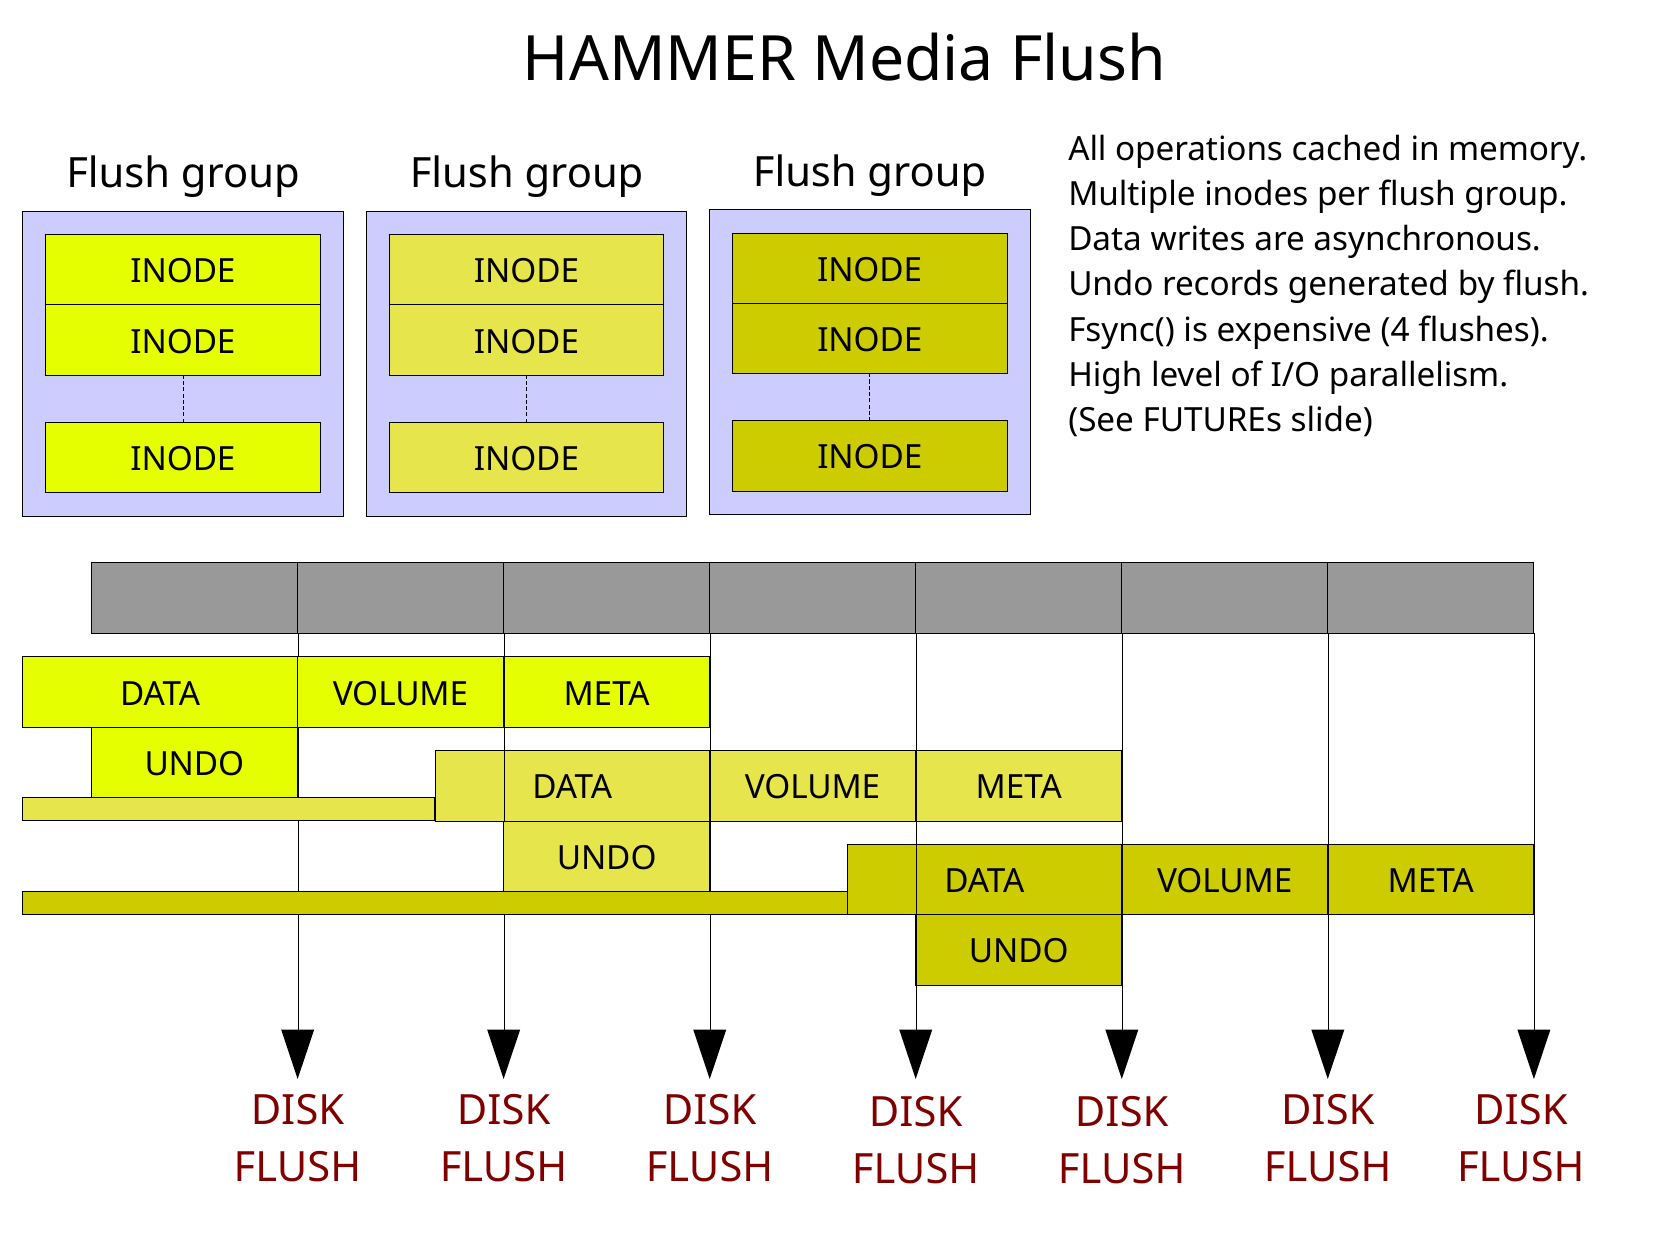

HAMMER Media Flush
All operations cached in memory.
Multiple inodes per flush group.
Data writes are asynchronous.
Undo records generated by flush.
Fsync() is expensive (4 flushes).
High level of I/O parallelism.
(See FUTUREs slide)
Flush group
Flush group
Flush group
INODE
INODE
INODE
INODE
INODE
INODE
INODE
INODE
INODE
DATA
VOLUME
META
UNDO
DATA
VOLUME
META
UNDO
DATA
VOLUME
META
UNDO
DISK
FLUSH
DISK
FLUSH
DISK
FLUSH
DISK
FLUSH
DISK
FLUSH
DISK
FLUSH
DISK
FLUSH